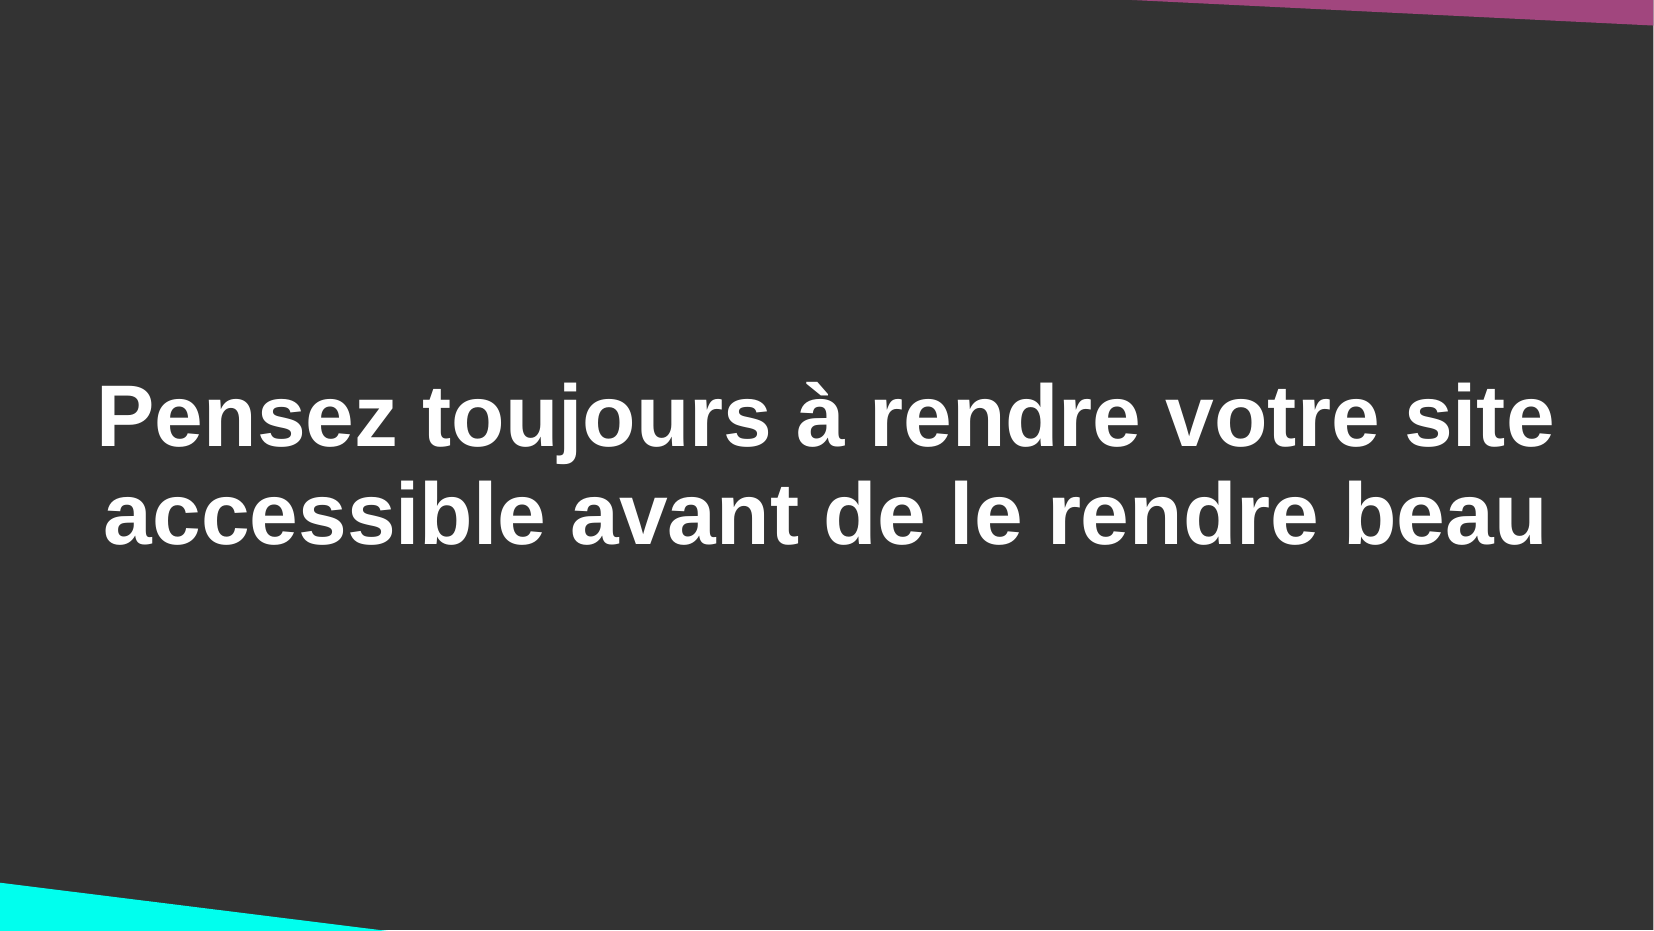

# Pensez toujours à rendre votre site accessible avant de le rendre beau